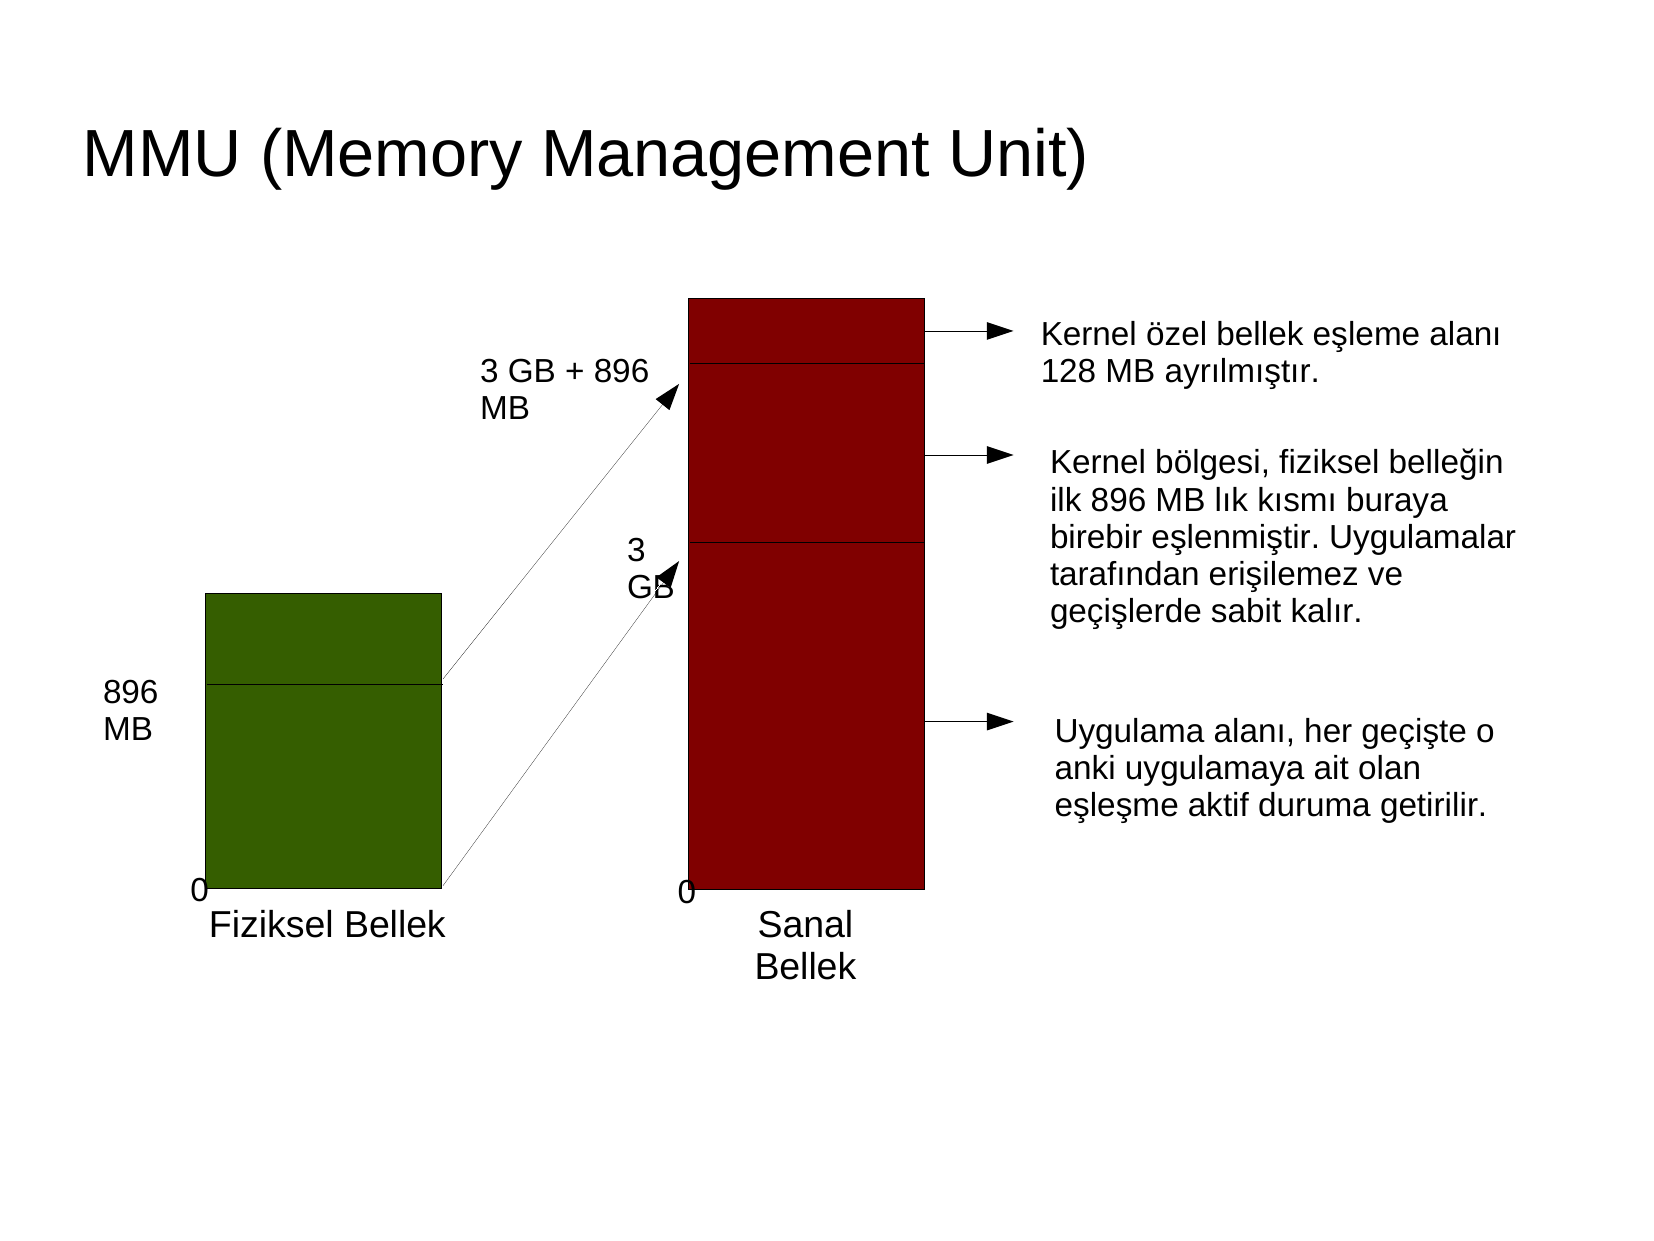

# MMU (Memory Management Unit)
3 GB + 896 MB
3 GB
Sanal Bellek
Kernel özel bellek eşleme alanı
128 MB ayrılmıştır.
Kernel bölgesi, fiziksel belleğin ilk 896 MB lık kısmı buraya birebir eşlenmiştir. Uygulamalar tarafından erişilemez ve geçişlerde sabit kalır.
896 MB
0
Fiziksel Bellek
Uygulama alanı, her geçişte o anki uygulamaya ait olan eşleşme aktif duruma getirilir.
0